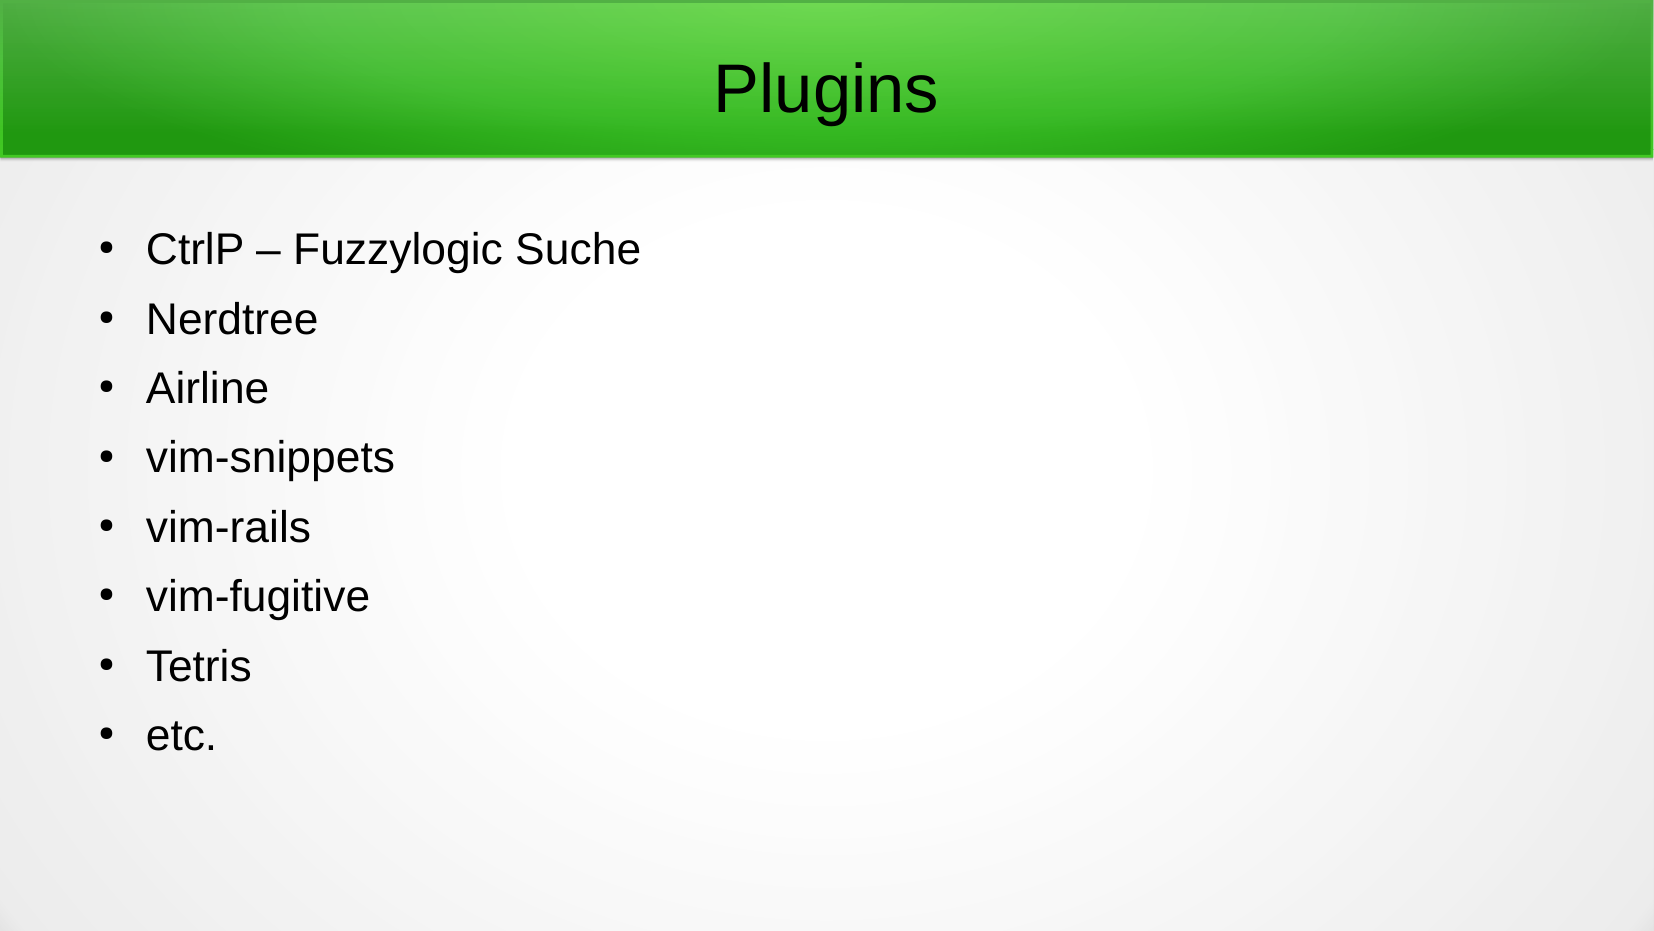

# Plugins
CtrlP – Fuzzylogic Suche
Nerdtree
Airline
vim-snippets
vim-rails
vim-fugitive
Tetris
etc.